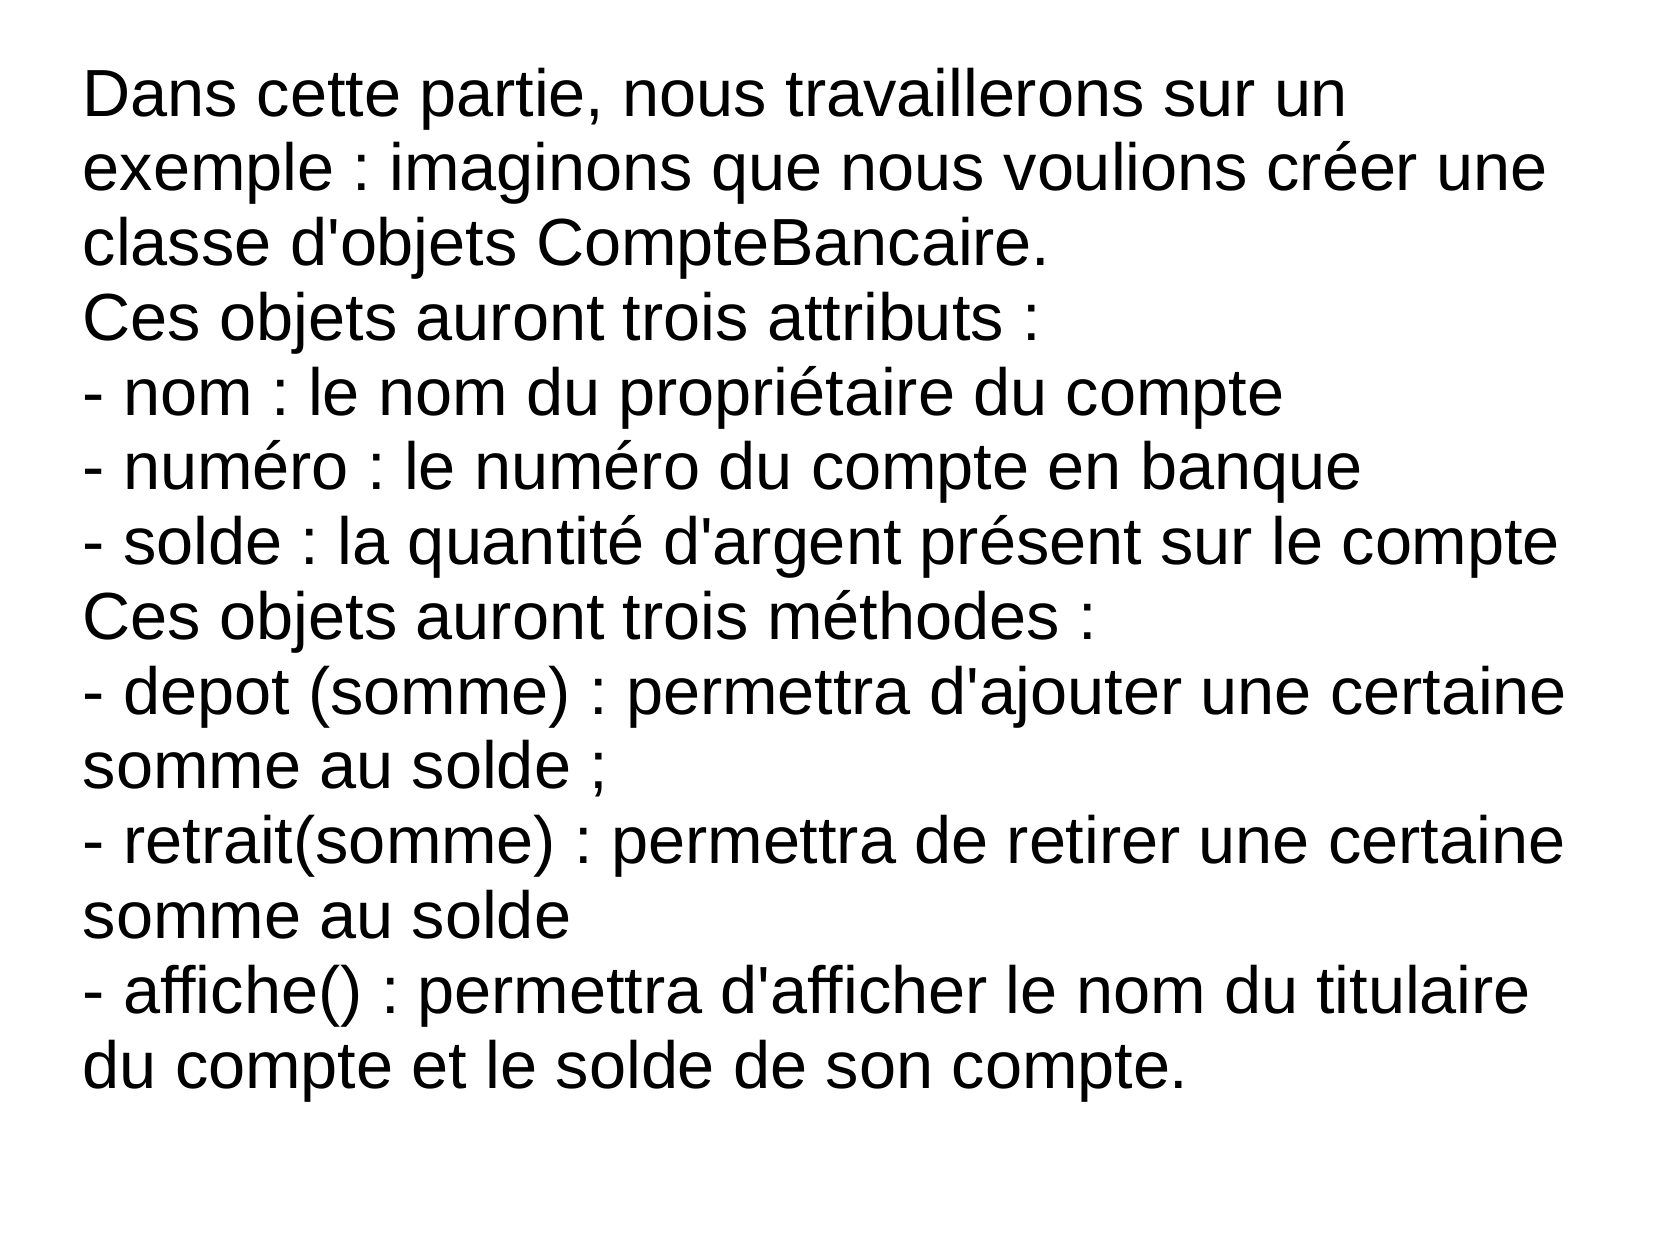

# Dans cette partie, nous travaillerons sur un exemple : imaginons que nous voulions créer une classe d'objets CompteBancaire.
Ces objets auront trois attributs :
- nom : le nom du propriétaire du compte
- numéro : le numéro du compte en banque
- solde : la quantité d'argent présent sur le compte
Ces objets auront trois méthodes :
- depot (somme) : permettra d'ajouter une certaine somme au solde ;
- retrait(somme) : permettra de retirer une certaine somme au solde
- affiche() : permettra d'afficher le nom du titulaire du compte et le solde de son compte.